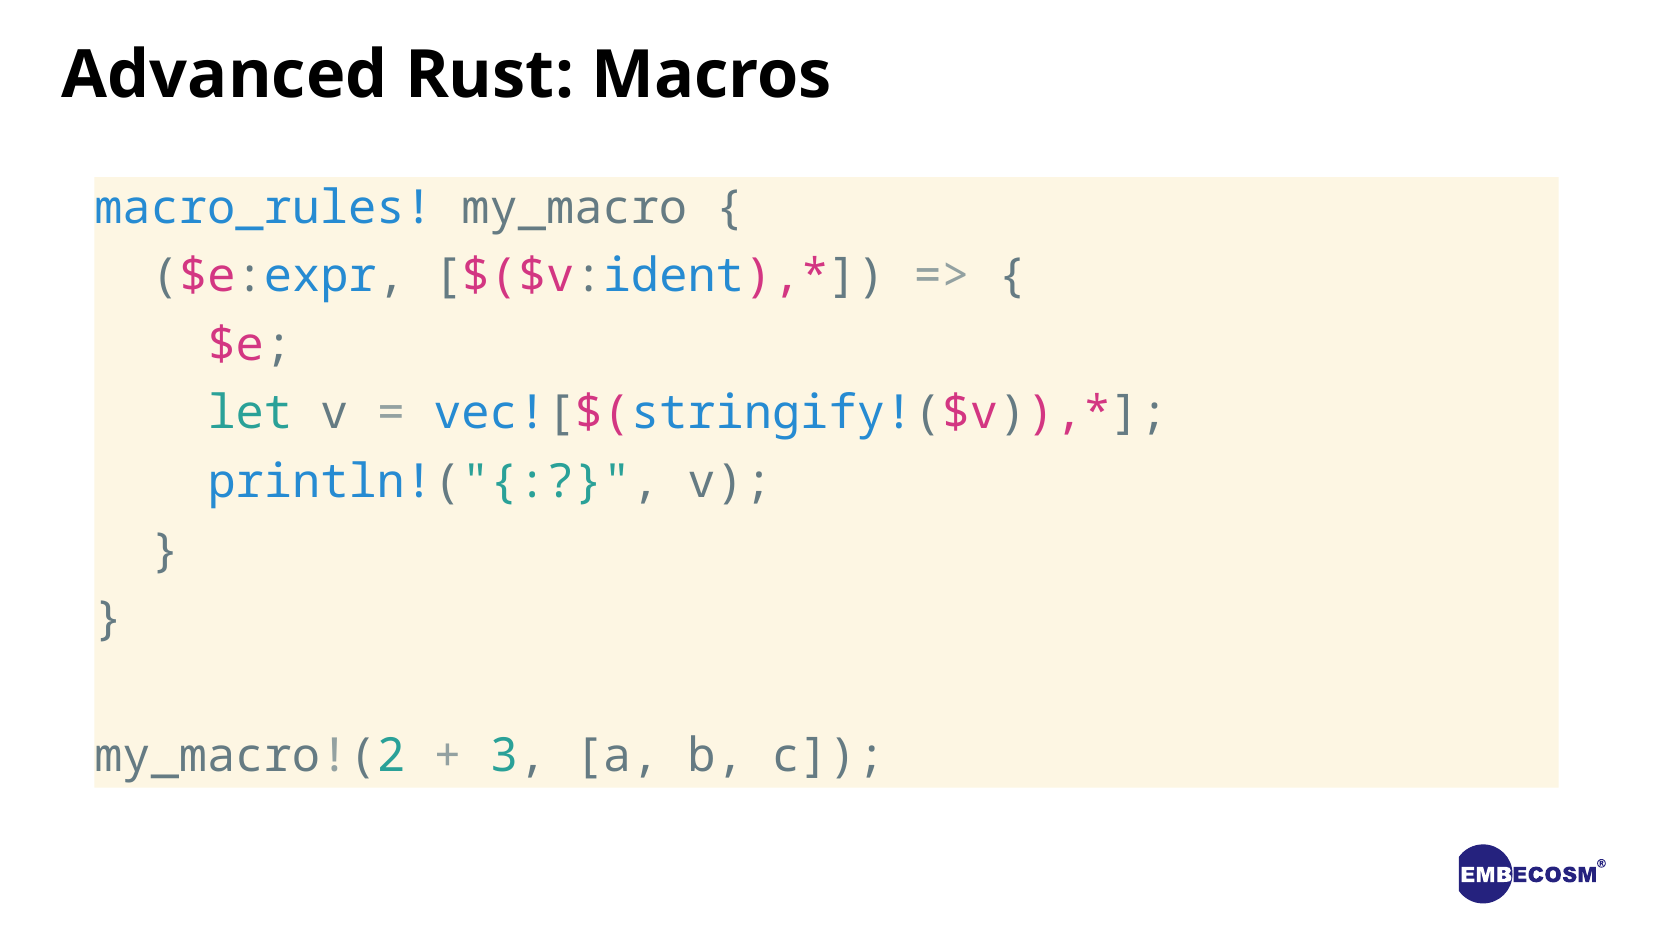

# Advanced Rust: Macros
macro_rules! my_macro {
 ($e:expr, [$($v:ident),*]) => {
 $e;
 let v = vec![$(stringify!($v)),*];
 println!("{:?}", v);
 }
}
my_macro!(2 + 3, [a, b, c]);